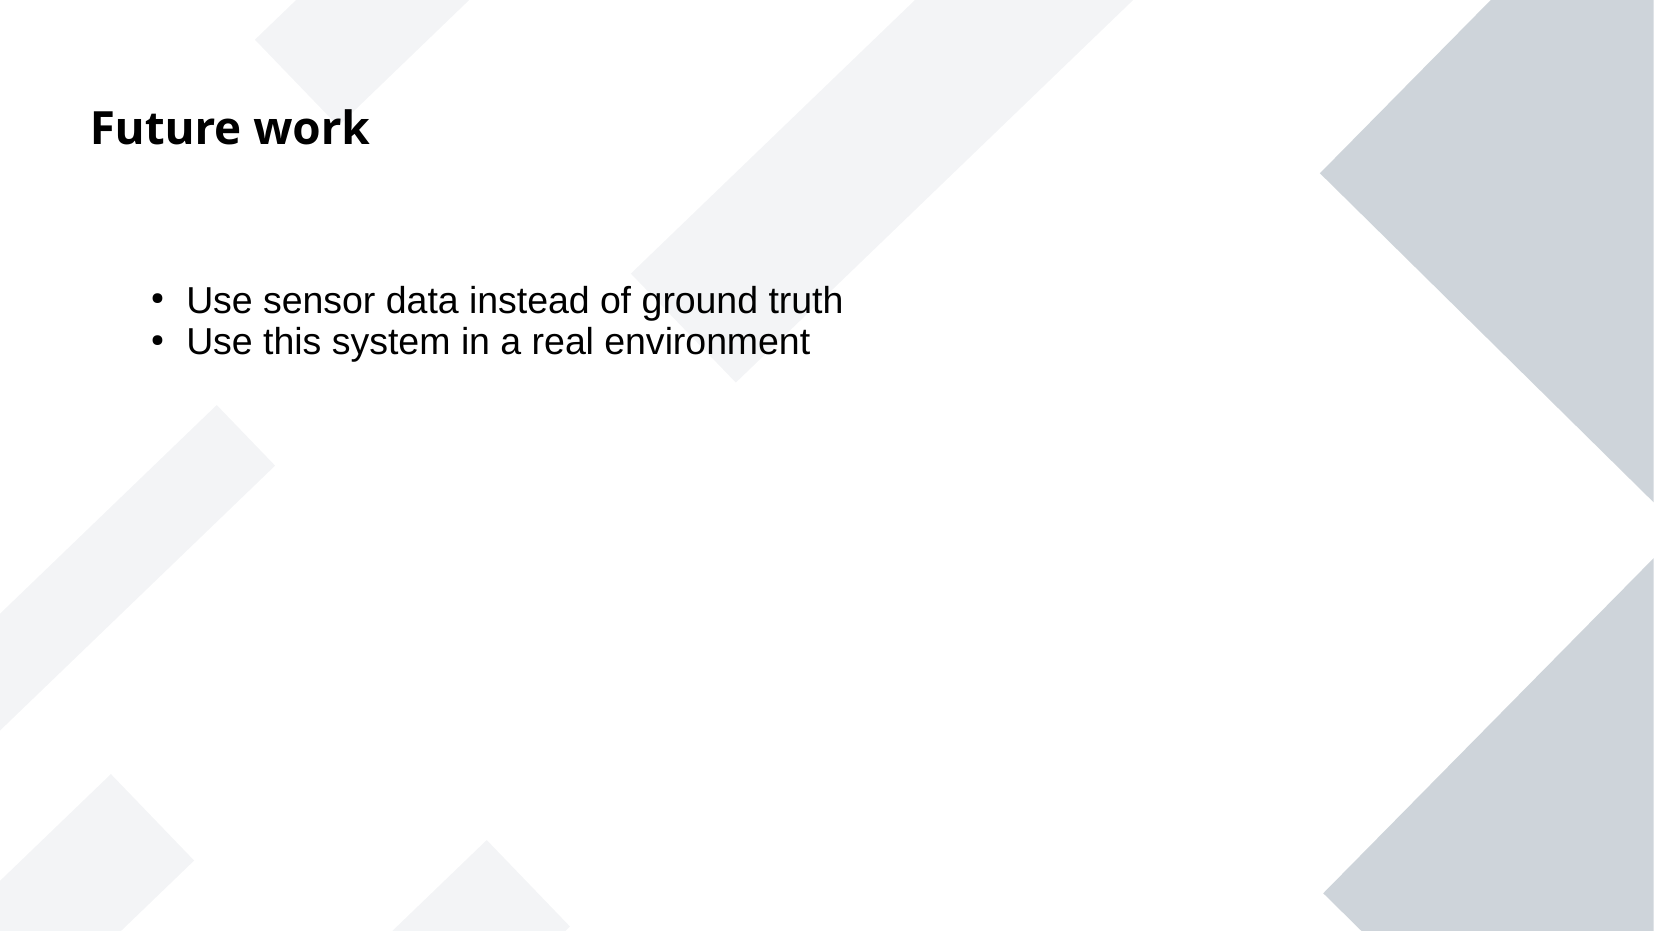

Future work
Use sensor data instead of ground truth
Use this system in a real environment